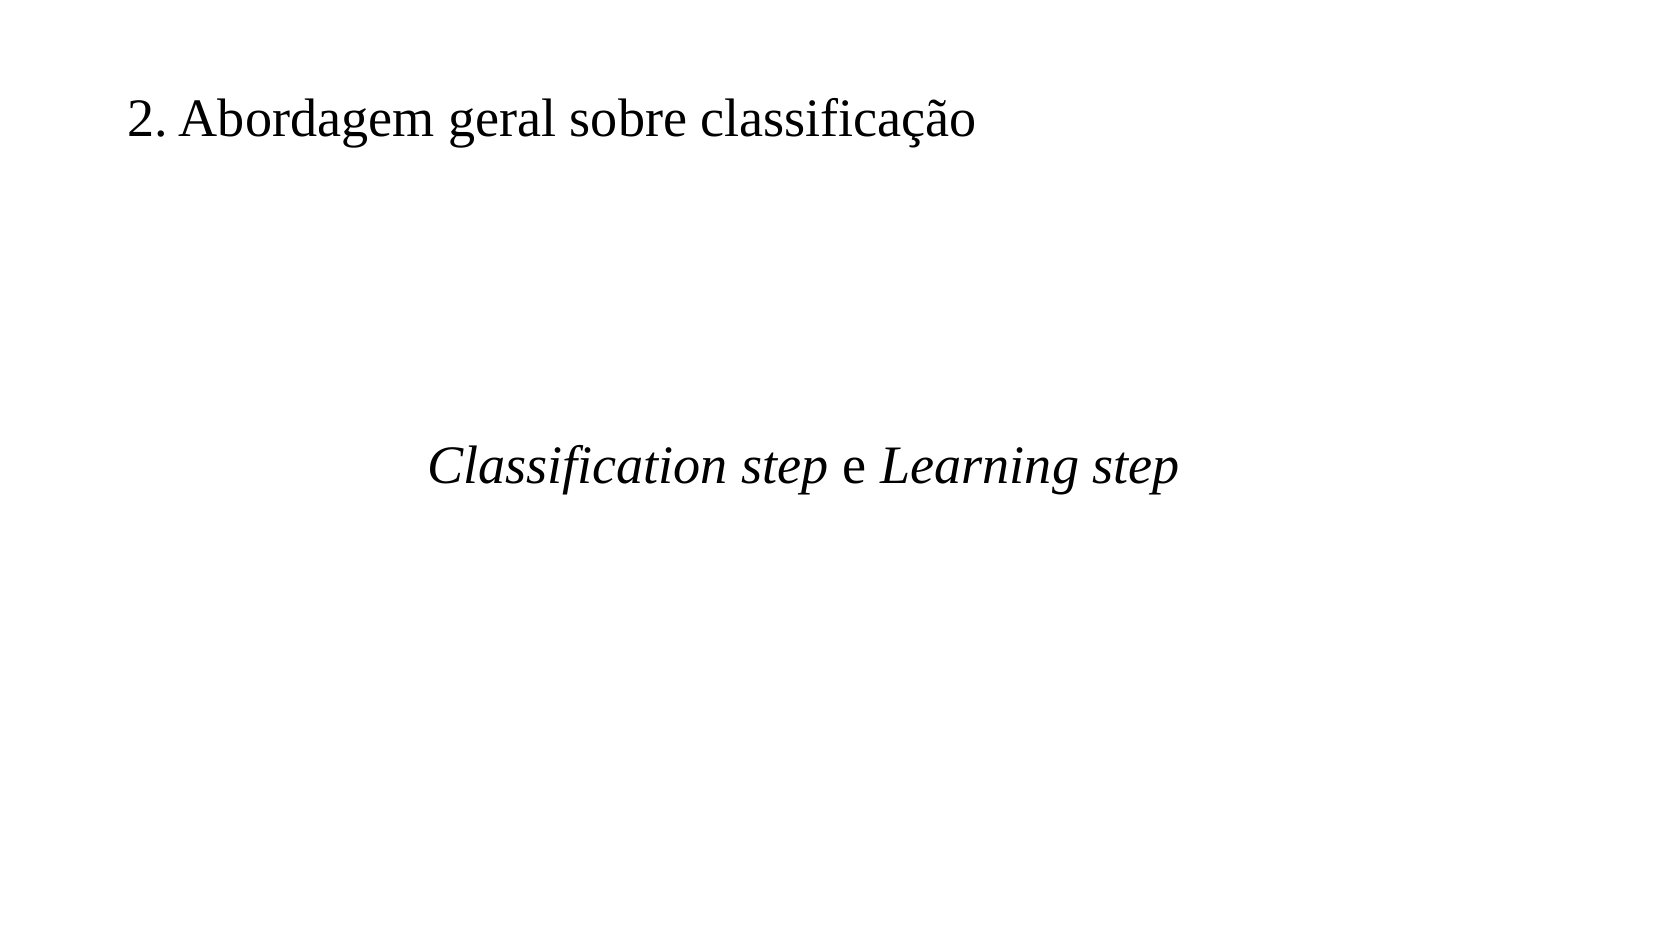

2. Abordagem geral sobre classificação
Classification step e Learning step